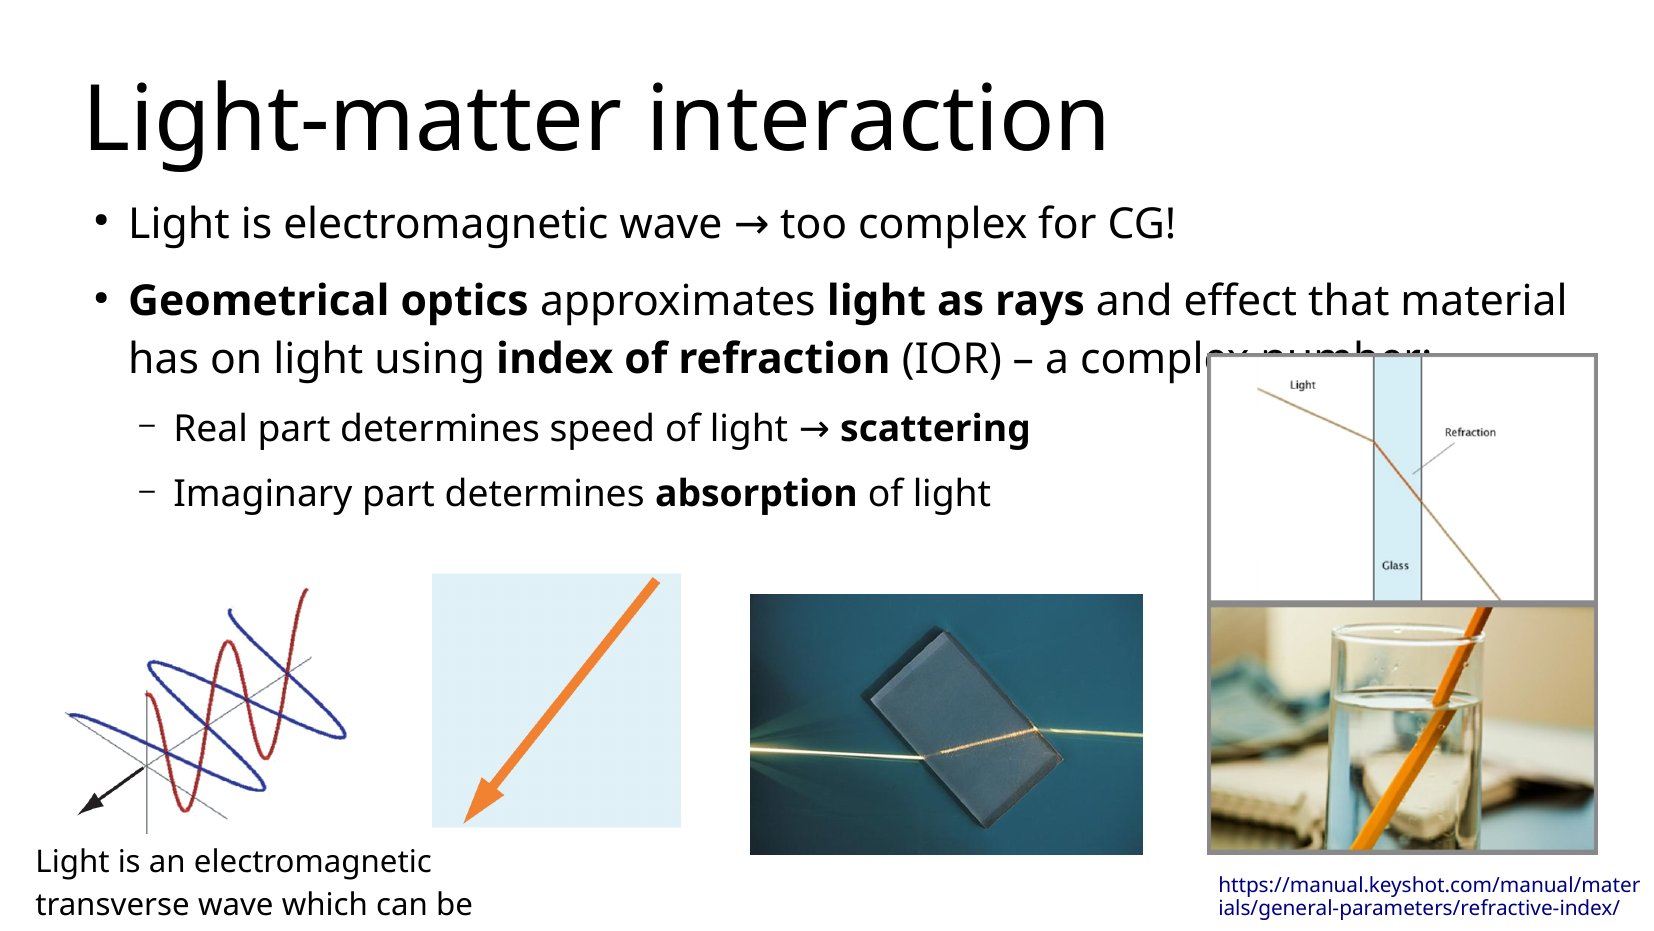

# Light-matter interaction
Light is electromagnetic wave → too complex for CG!
Geometrical optics approximates light as rays and effect that material has on light using index of refraction (IOR) – a complex number:
Real part determines speed of light → scattering
Imaginary part determines absorption of light
Light is an electromagnetic transverse wave which can be represented as a ray.
https://manual.keyshot.com/manual/materials/general-parameters/refractive-index/